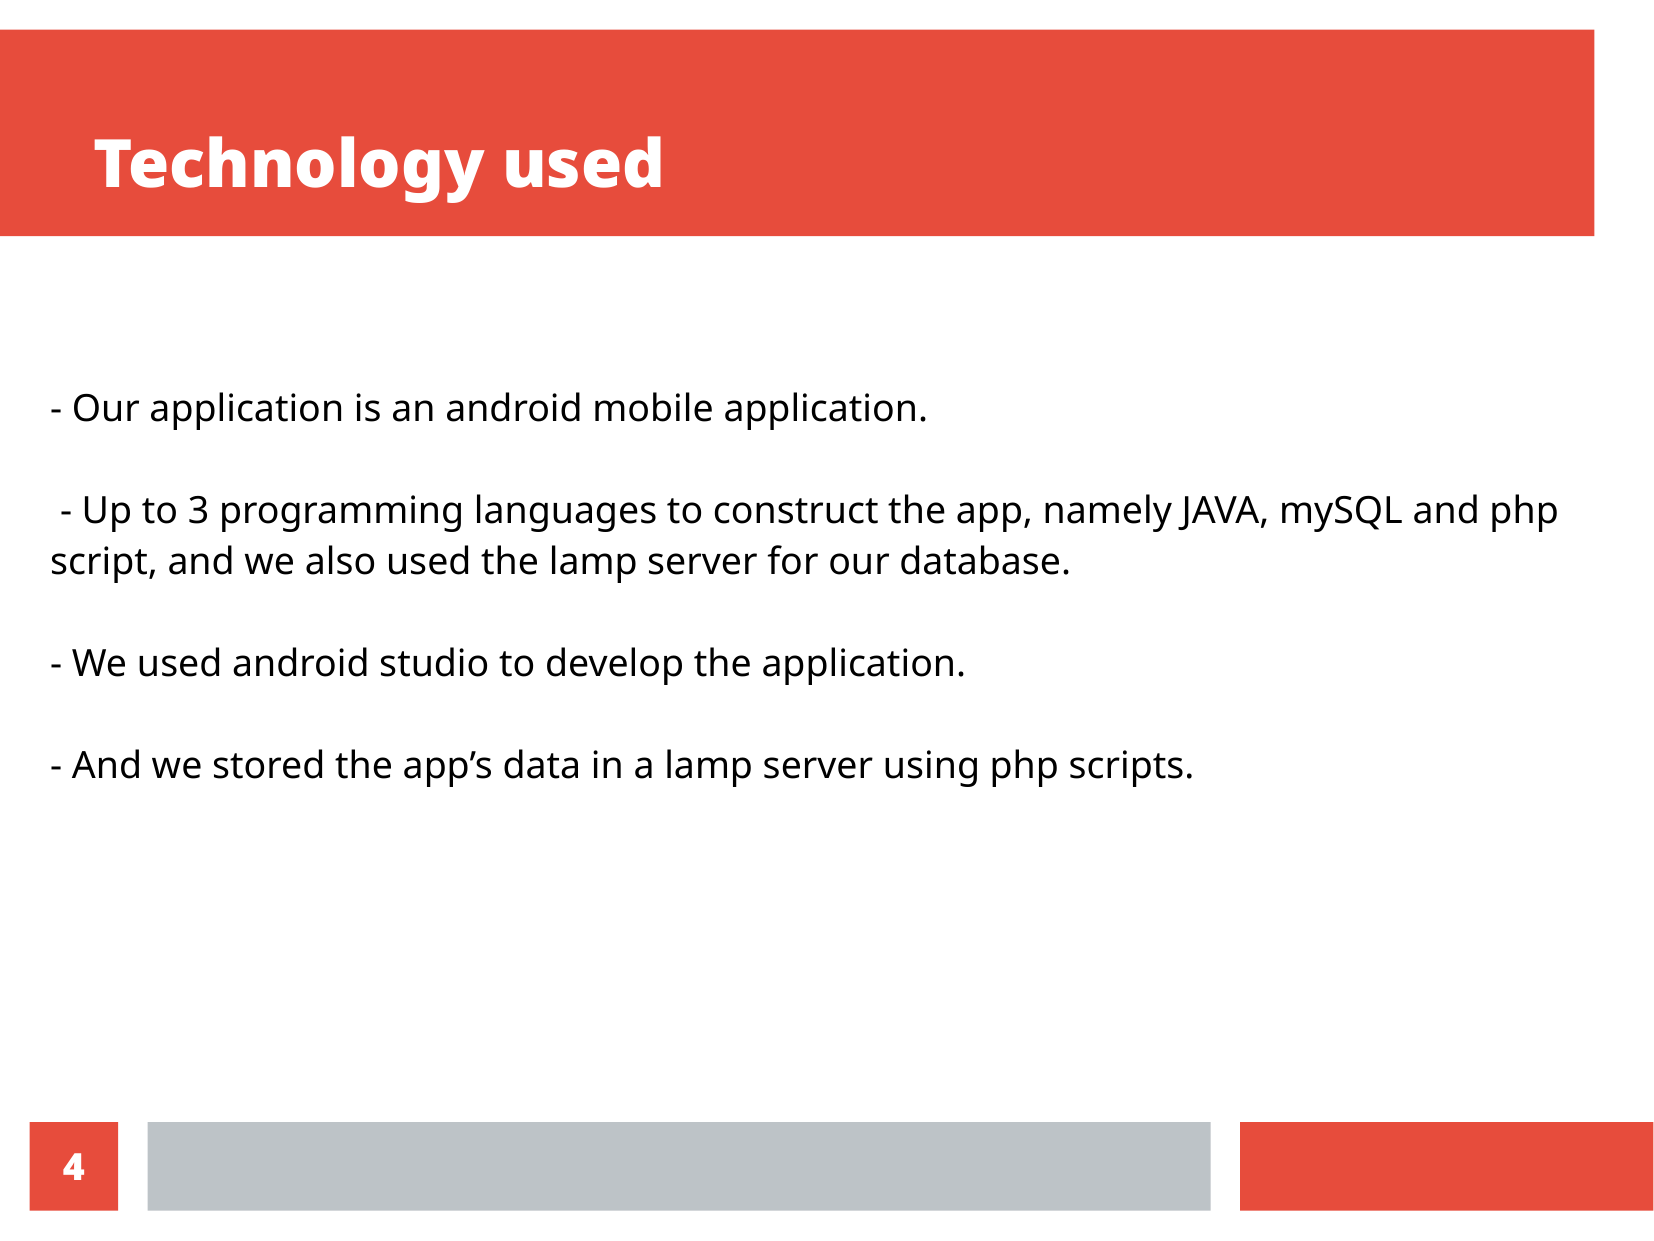

# Technology used
- Our application is an android mobile application.
 - Up to 3 programming languages to construct the app, namely JAVA, mySQL and php script, and we also used the lamp server for our database.
- We used android studio to develop the application.
- And we stored the app’s data in a lamp server using php scripts.
4